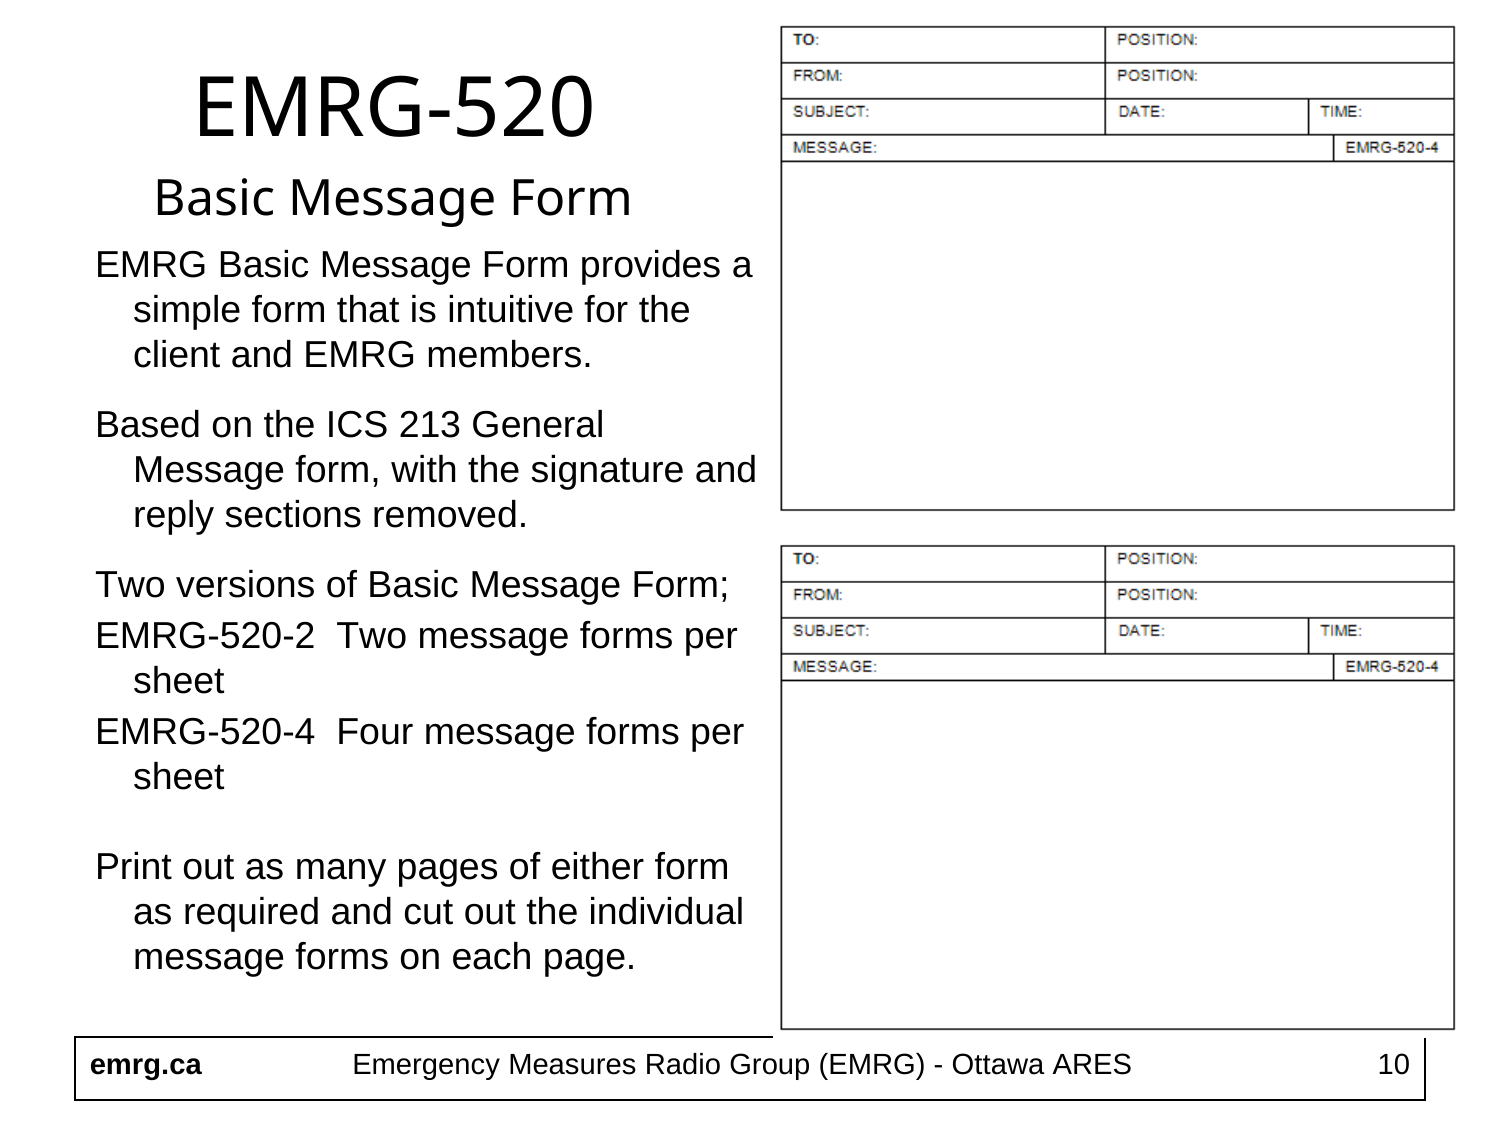

# EMRG-520 Basic Message Form
EMRG Basic Message Form provides a simple form that is intuitive for the client and EMRG members.
Based on the ICS 213 General Message form, with the signature and reply sections removed.
Two versions of Basic Message Form;
EMRG-520-2 Two message forms per sheet
EMRG-520-4 Four message forms per sheet
Print out as many pages of either form as required and cut out the individual message forms on each page.
Emergency Measures Radio Group (EMRG) - Ottawa ARES